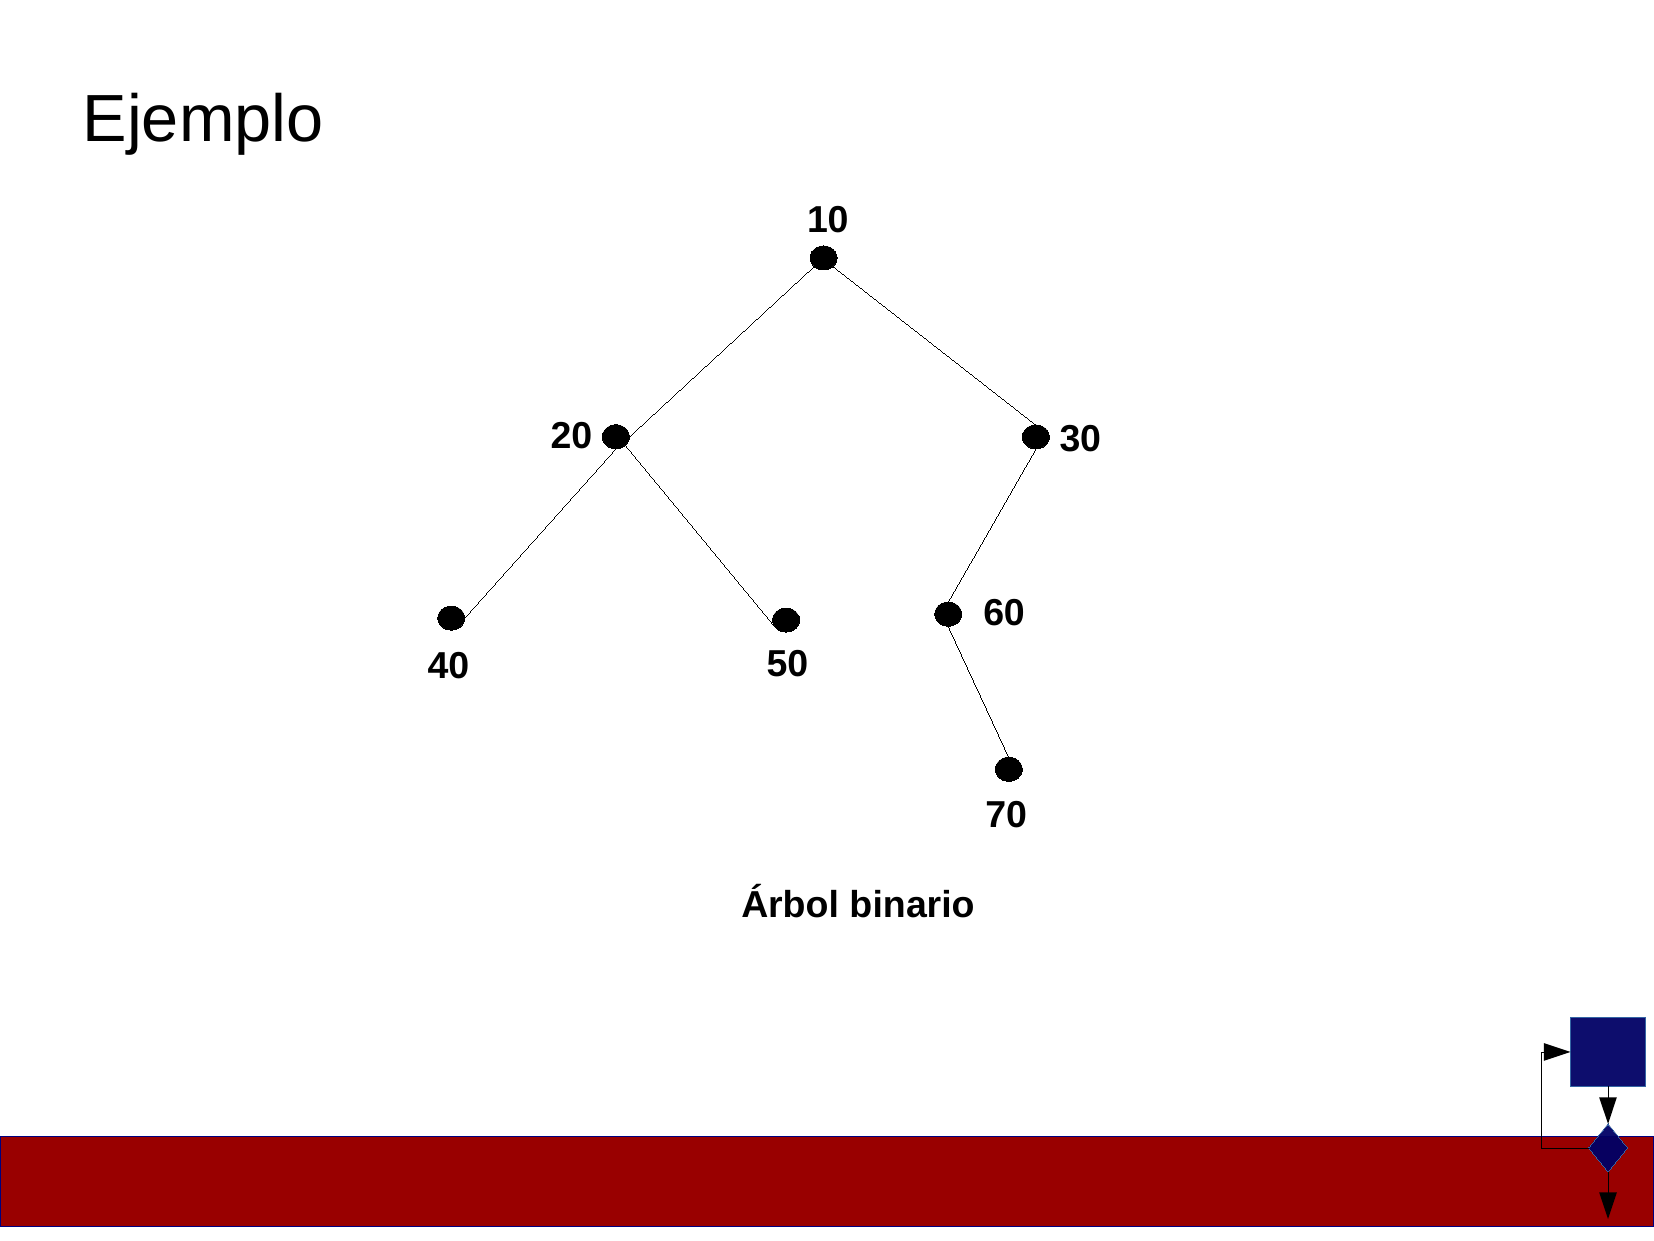

# Ejemplo
10
20
30
60
50
40
70
Árbol binario